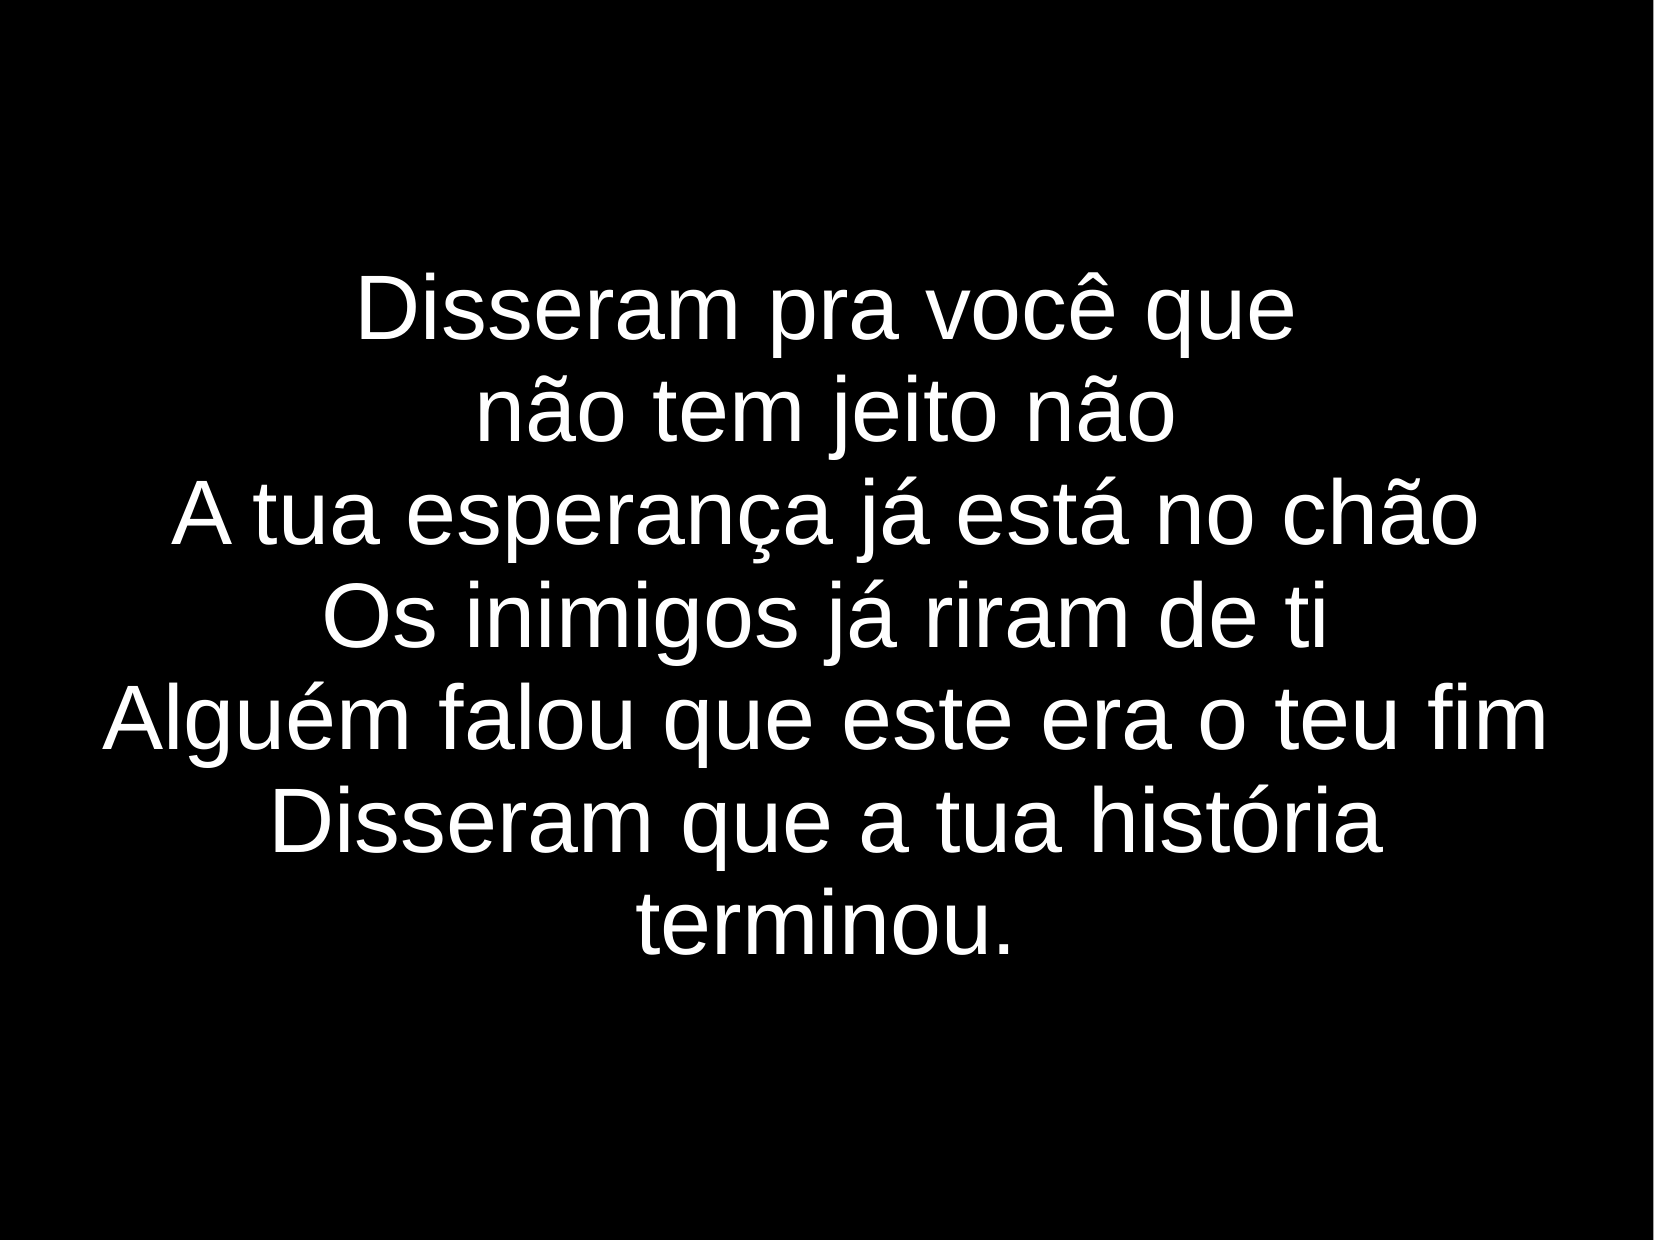

# Disseram pra você que
não tem jeito não
A tua esperança já está no chão
Os inimigos já riram de ti
Alguém falou que este era o teu fim
Disseram que a tua história terminou.